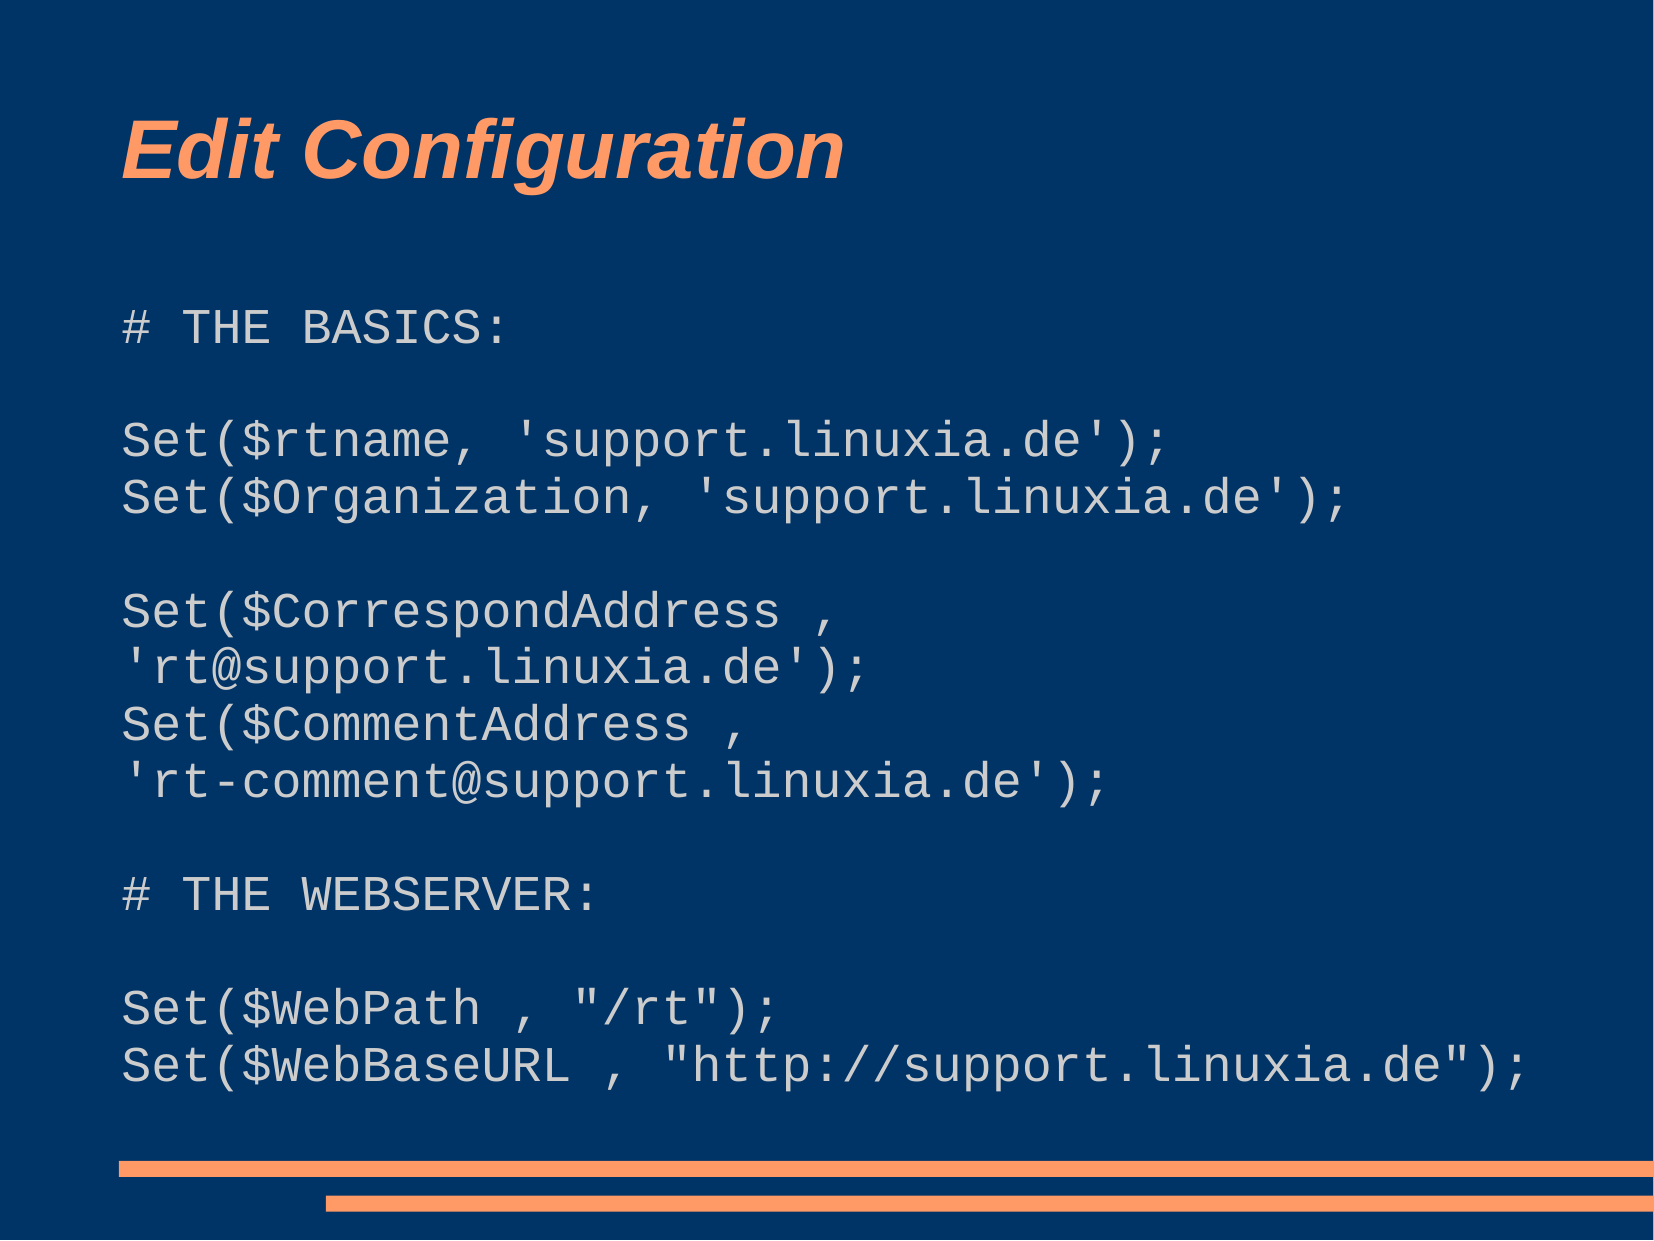

# Edit Configuration
# THE BASICS:
Set($rtname, 'support.linuxia.de');
Set($Organization, 'support.linuxia.de');
Set($CorrespondAddress , 'rt@support.linuxia.de');
Set($CommentAddress ,
'rt-comment@support.linuxia.de');
# THE WEBSERVER:
Set($WebPath , "/rt");
Set($WebBaseURL , "http://support.linuxia.de");